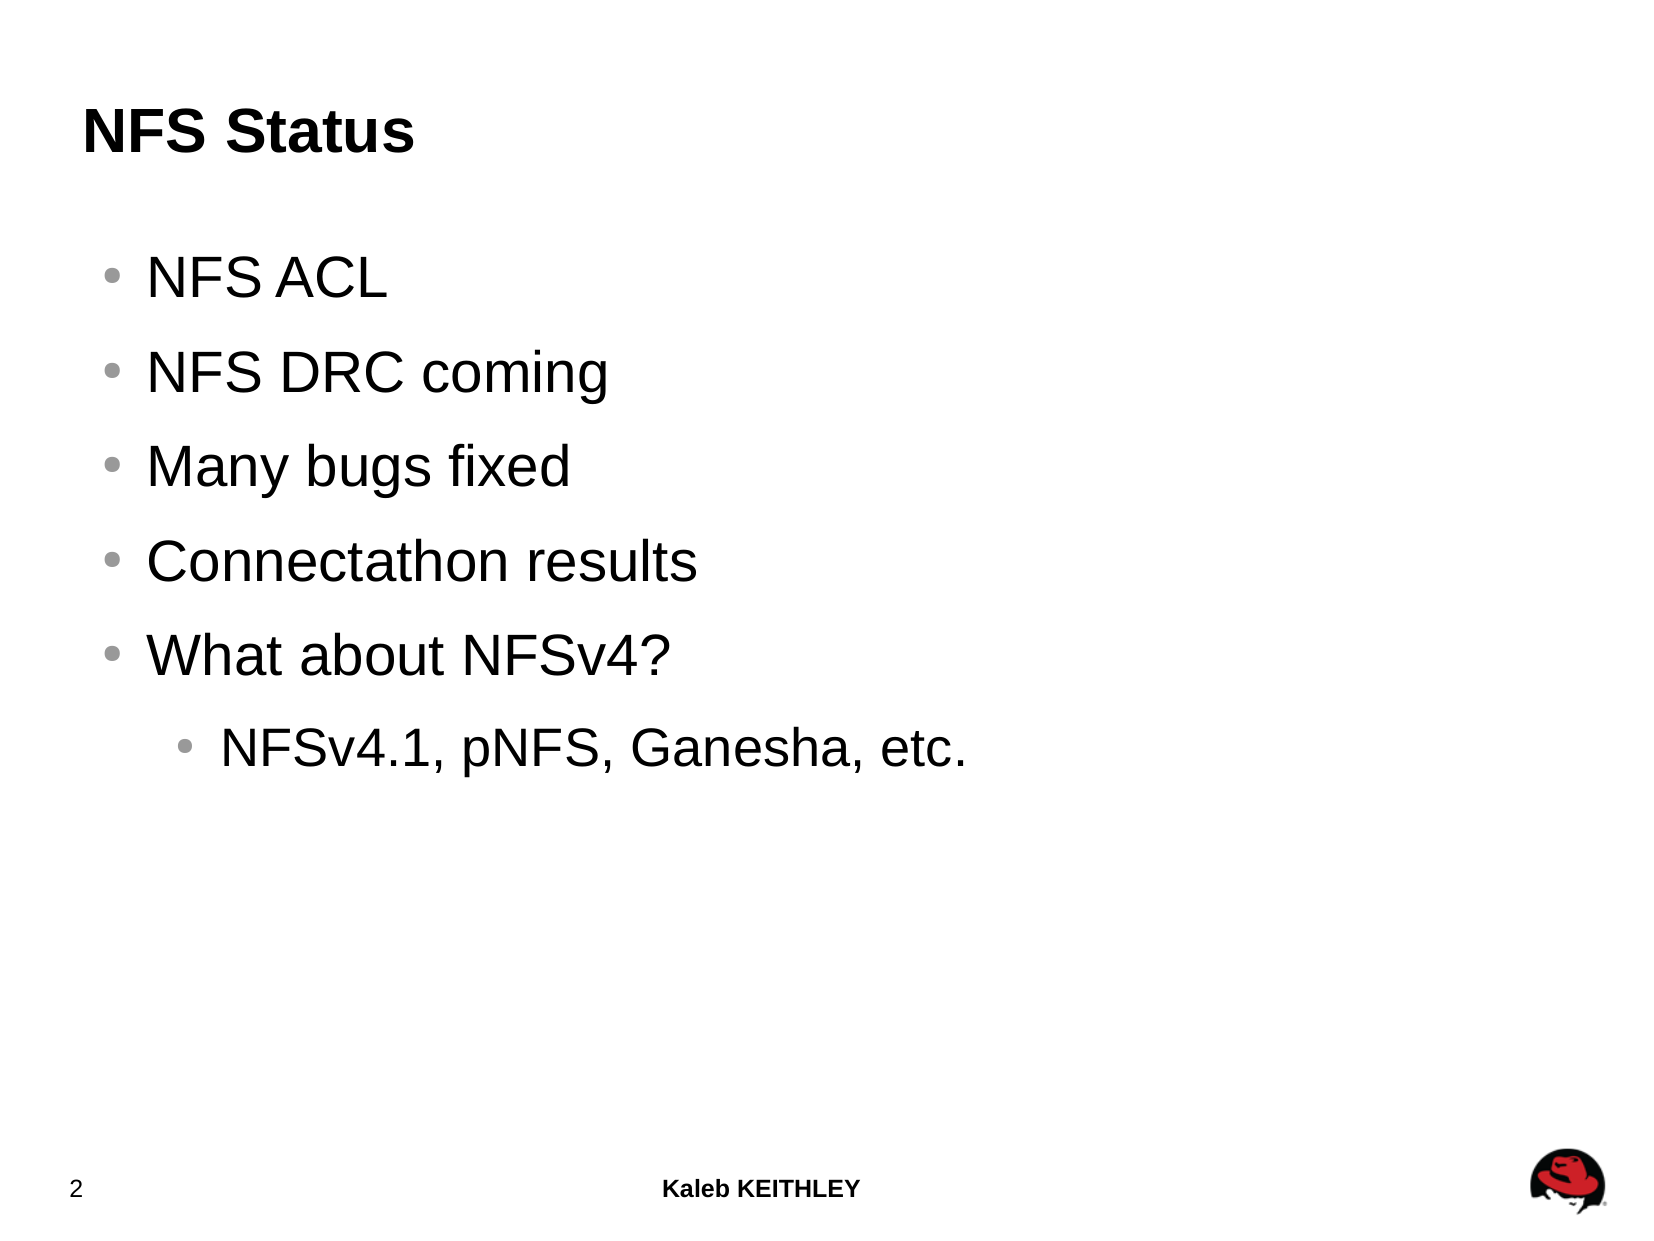

# NFS Status
NFS ACL
NFS DRC coming
Many bugs fixed
Connectathon results
What about NFSv4?
NFSv4.1, pNFS, Ganesha, etc.